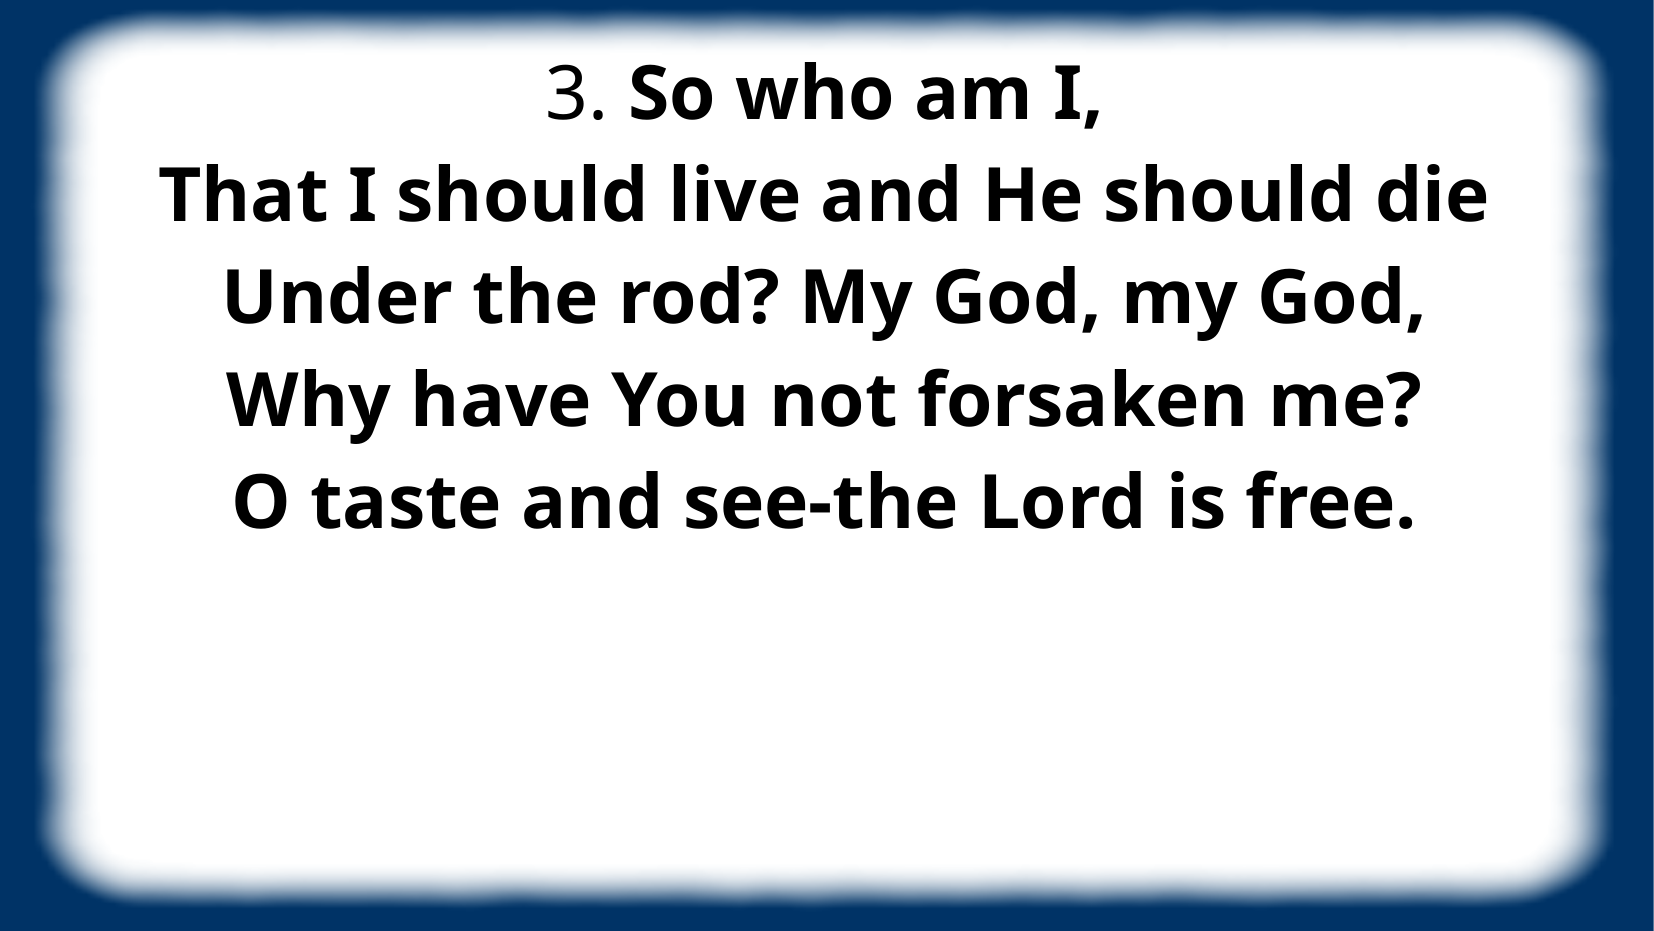

3. So who am I,
That I should live and He should die
Under the rod? My God, my God,
Why have You not forsaken me?
O taste and see-the Lord is free.